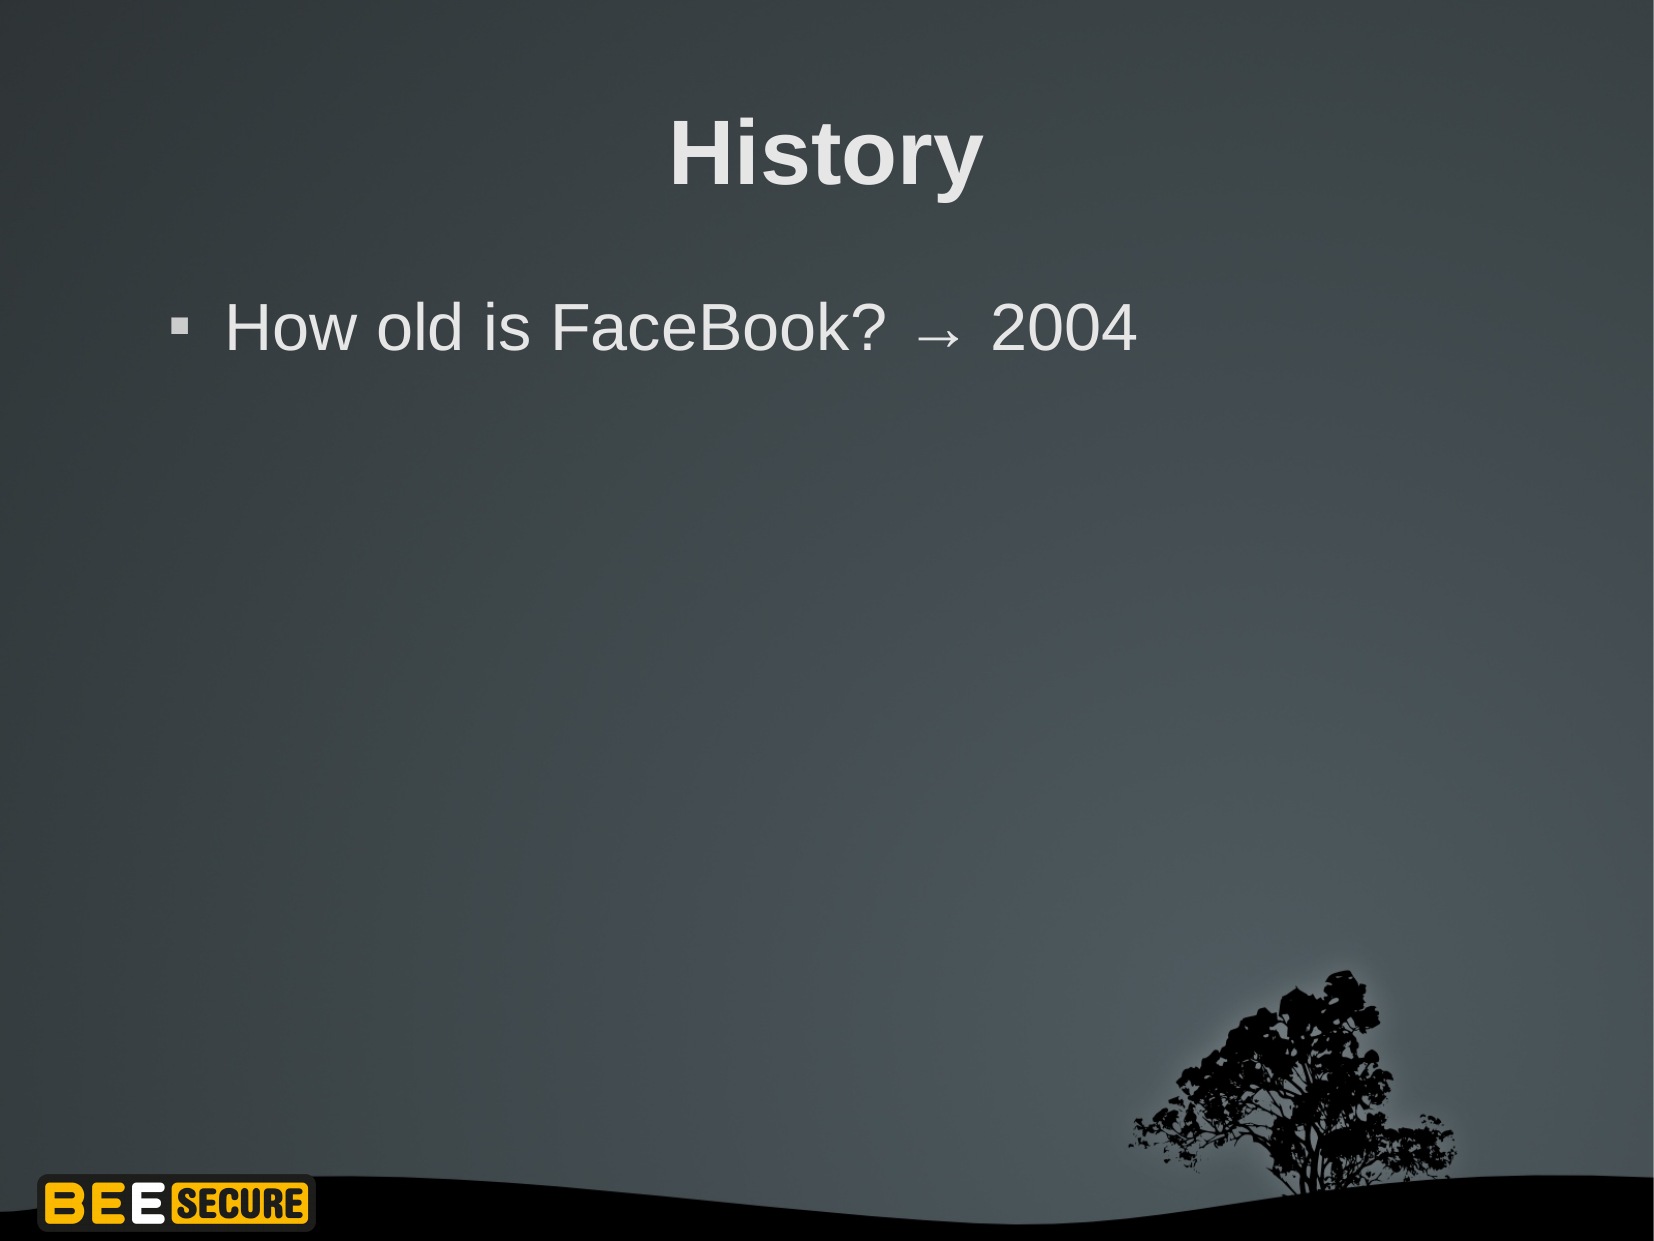

# History
How old is FaceBook? → 2004